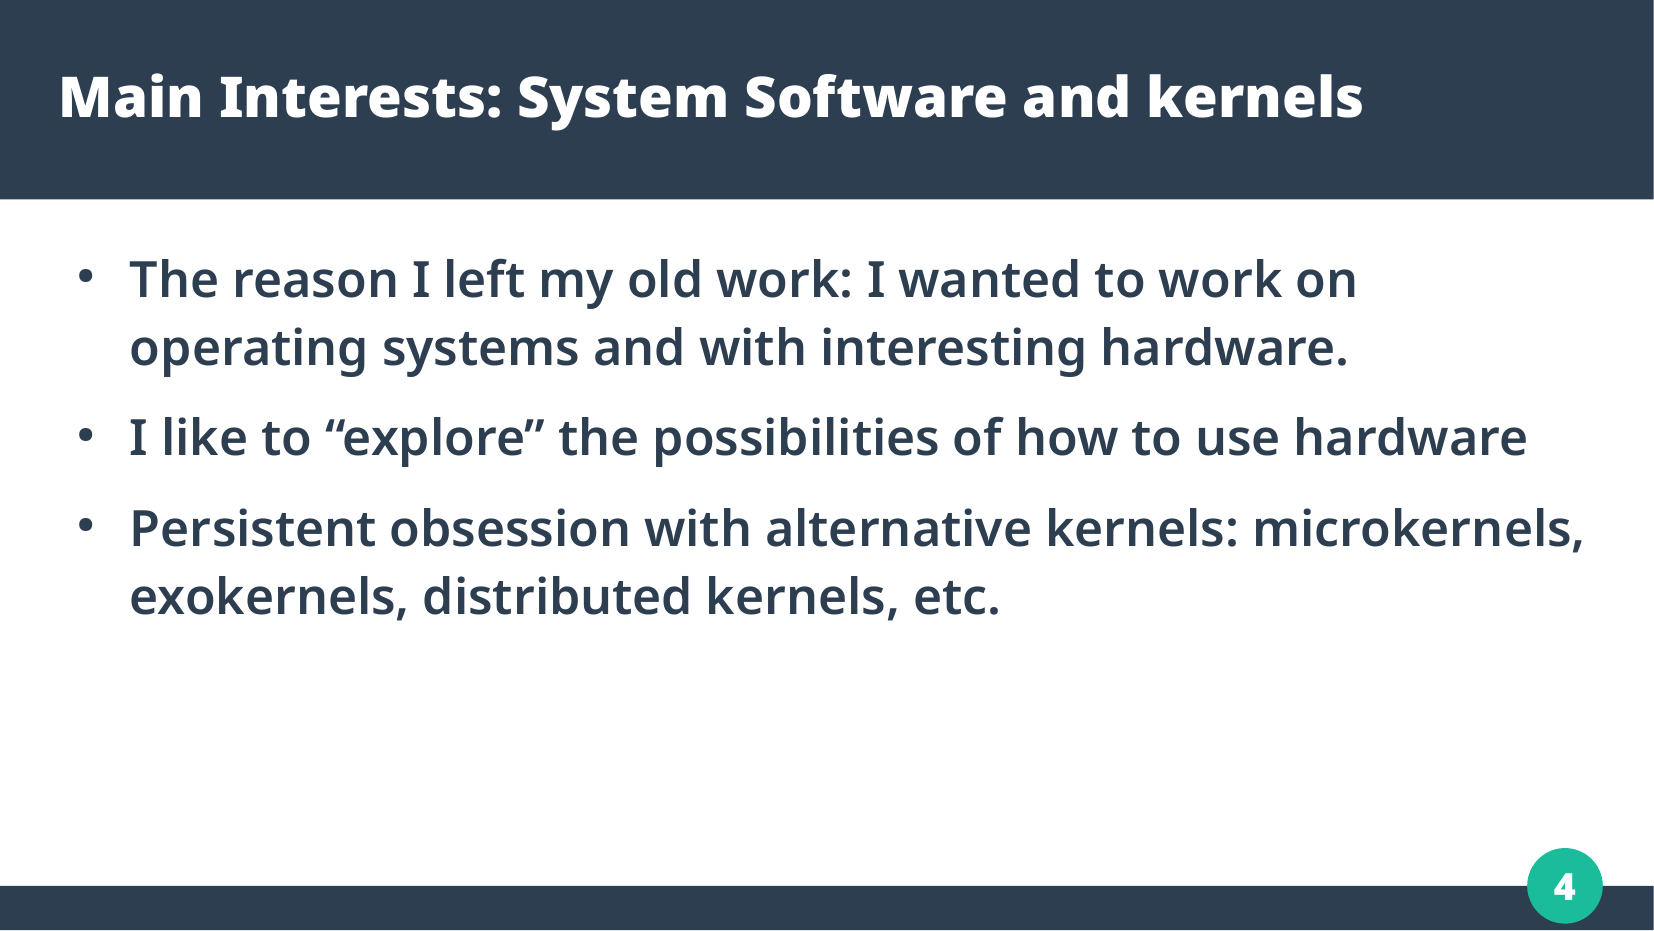

# Main Interests: System Software and kernels
The reason I left my old work: I wanted to work on operating systems and with interesting hardware.
I like to “explore” the possibilities of how to use hardware
Persistent obsession with alternative kernels: microkernels, exokernels, distributed kernels, etc.